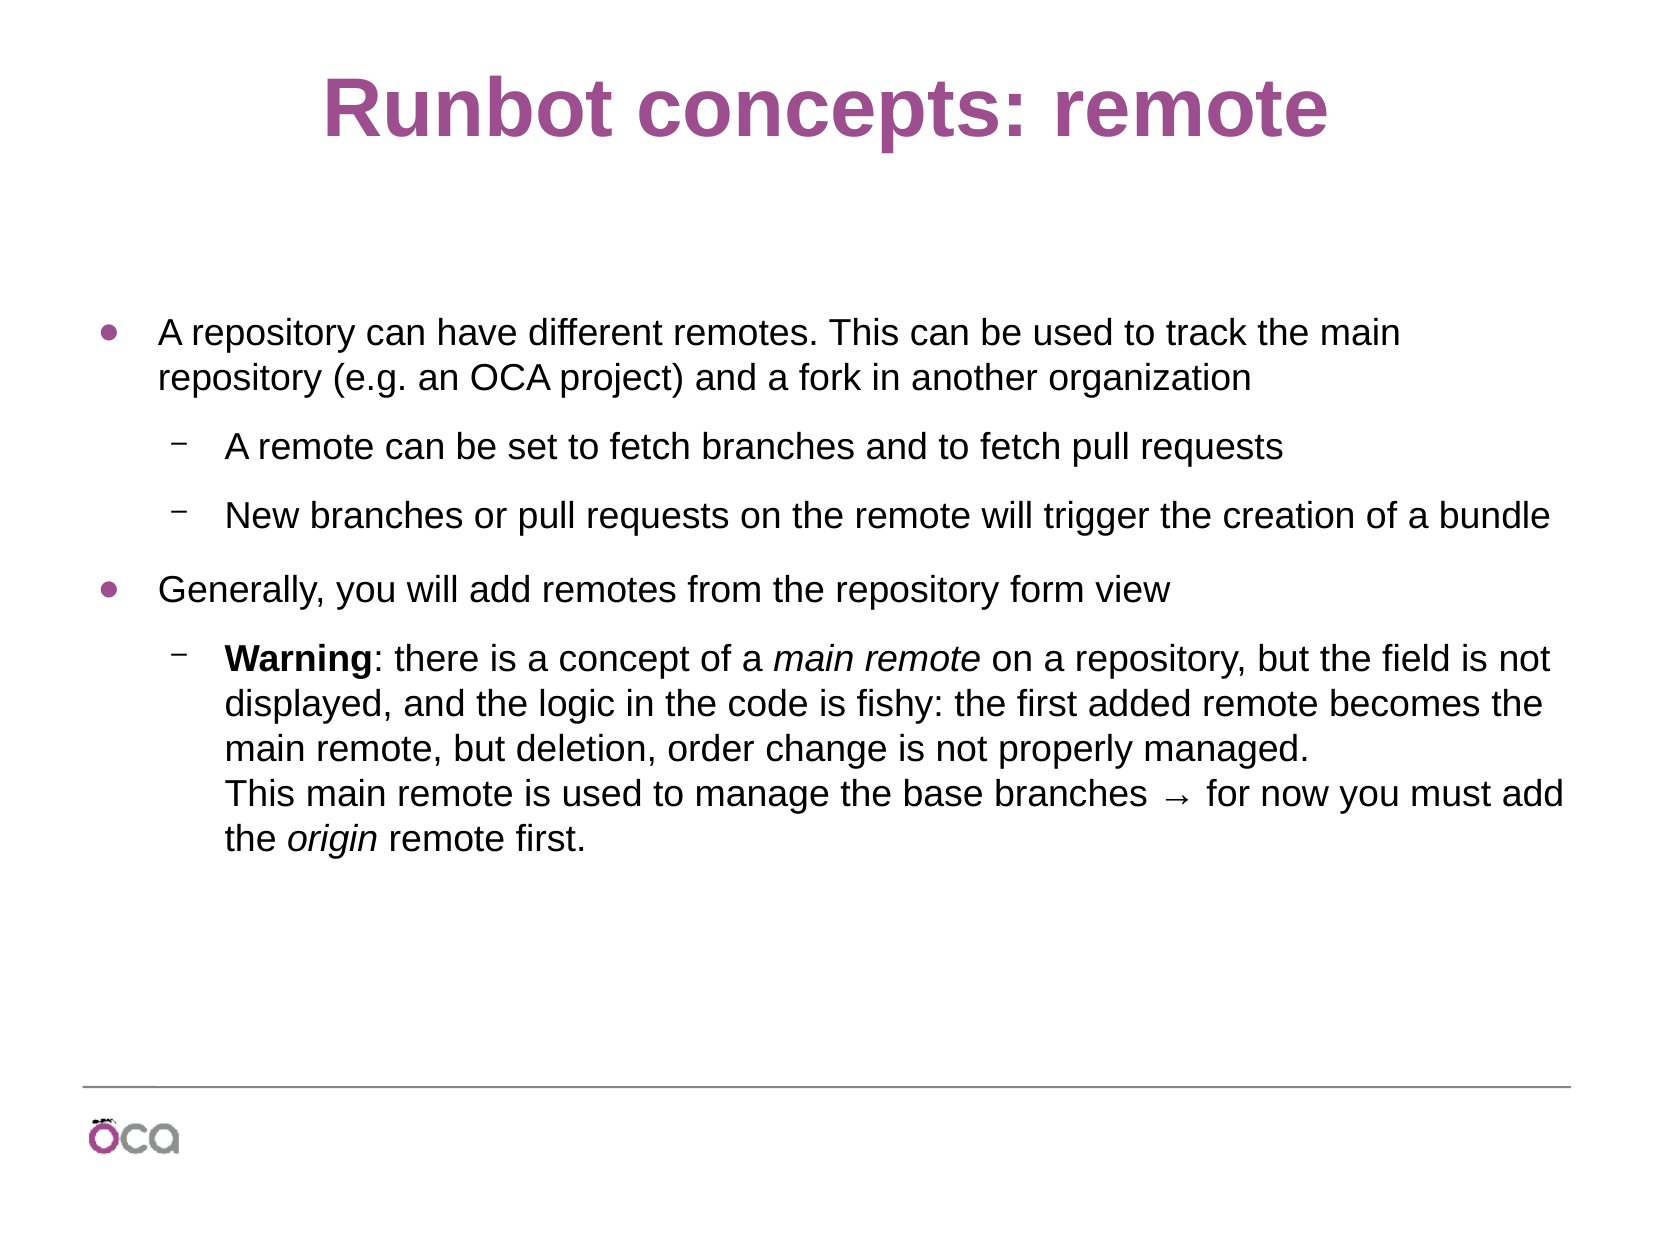

# Runbot concepts: remote
A repository can have different remotes. This can be used to track the main repository (e.g. an OCA project) and a fork in another organization
A remote can be set to fetch branches and to fetch pull requests
New branches or pull requests on the remote will trigger the creation of a bundle
Generally, you will add remotes from the repository form view
Warning: there is a concept of a main remote on a repository, but the field is not displayed, and the logic in the code is fishy: the first added remote becomes the main remote, but deletion, order change is not properly managed.
This main remote is used to manage the base branches → for now you must add the origin remote first.